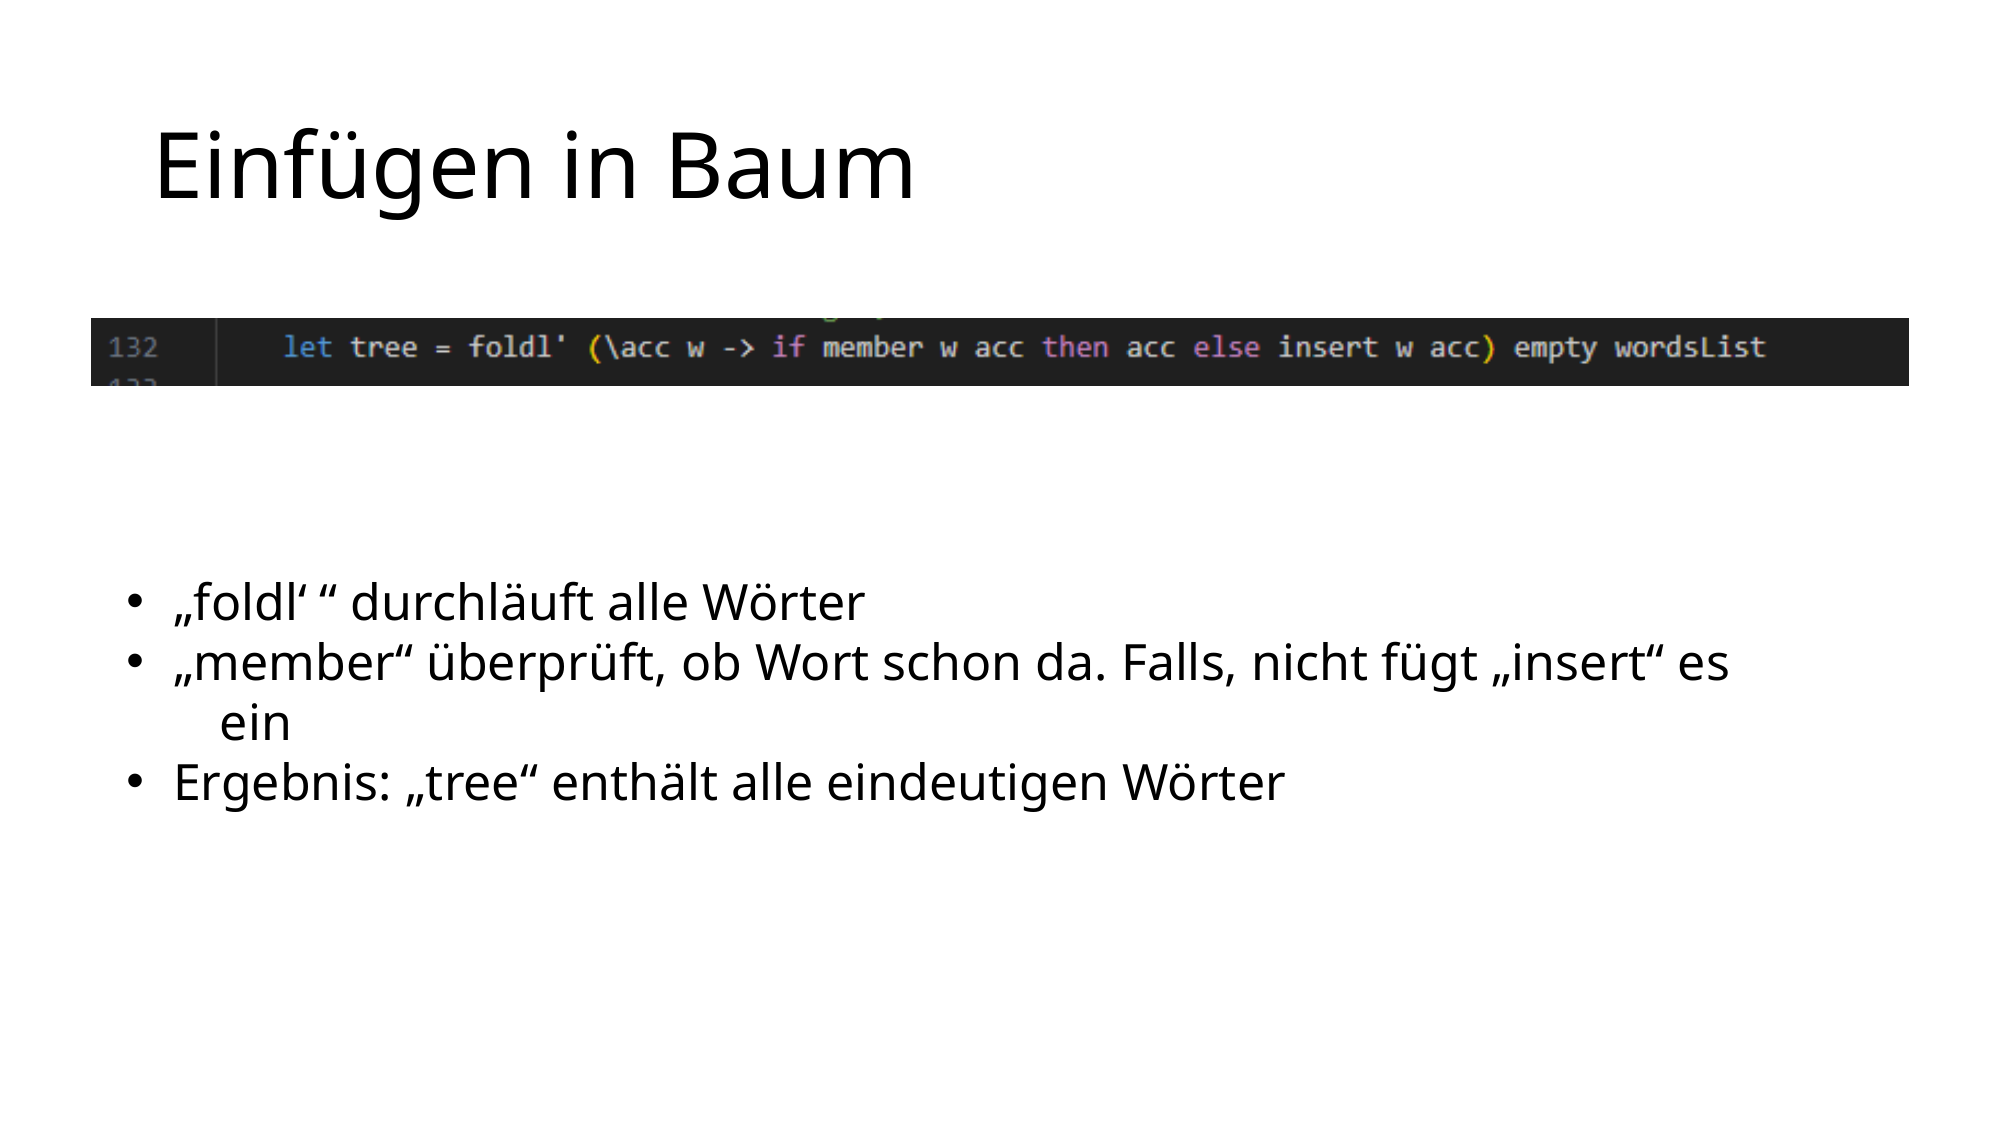

# Einfügen in Baum
„foldl‘ “ durchläuft alle Wörter
„member“ überprüft, ob Wort schon da. Falls, nicht fügt „insert“ es ein
Ergebnis: „tree“ enthält alle eindeutigen Wörter